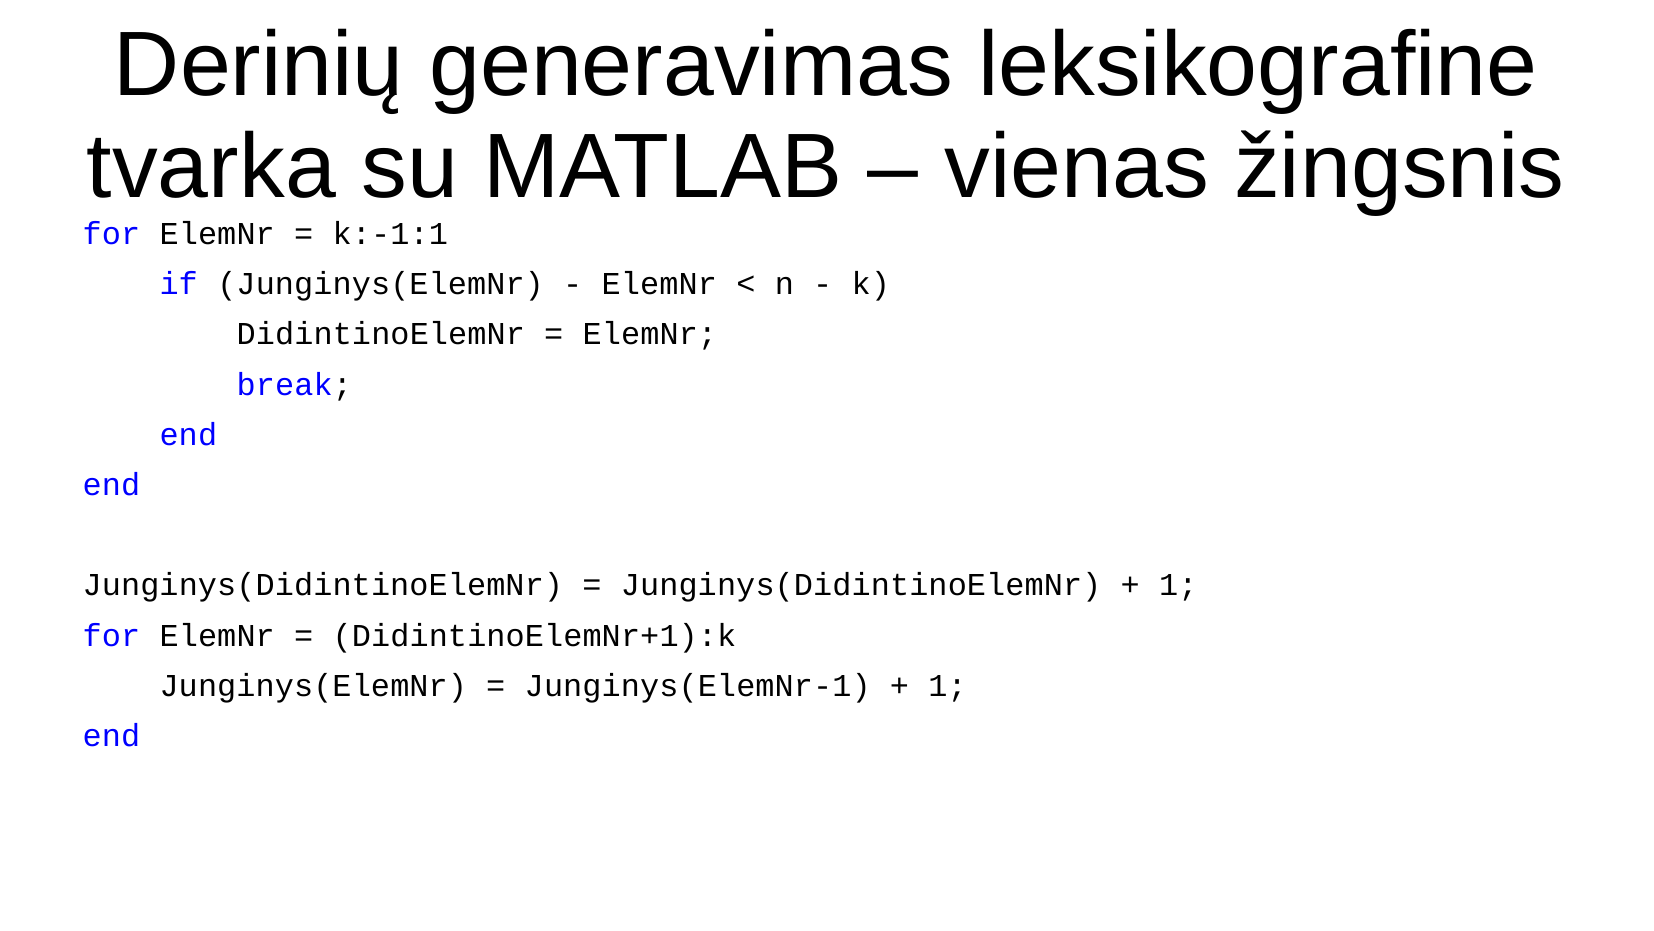

# Derinių generavimas leksikografine tvarka su MATLAB – vienas žingsnis
for ElemNr = k:-1:1
 if (Junginys(ElemNr) - ElemNr < n - k)
 DidintinoElemNr = ElemNr;
 break;
 end
end
Junginys(DidintinoElemNr) = Junginys(DidintinoElemNr) + 1;
for ElemNr = (DidintinoElemNr+1):k
 Junginys(ElemNr) = Junginys(ElemNr-1) + 1;
end